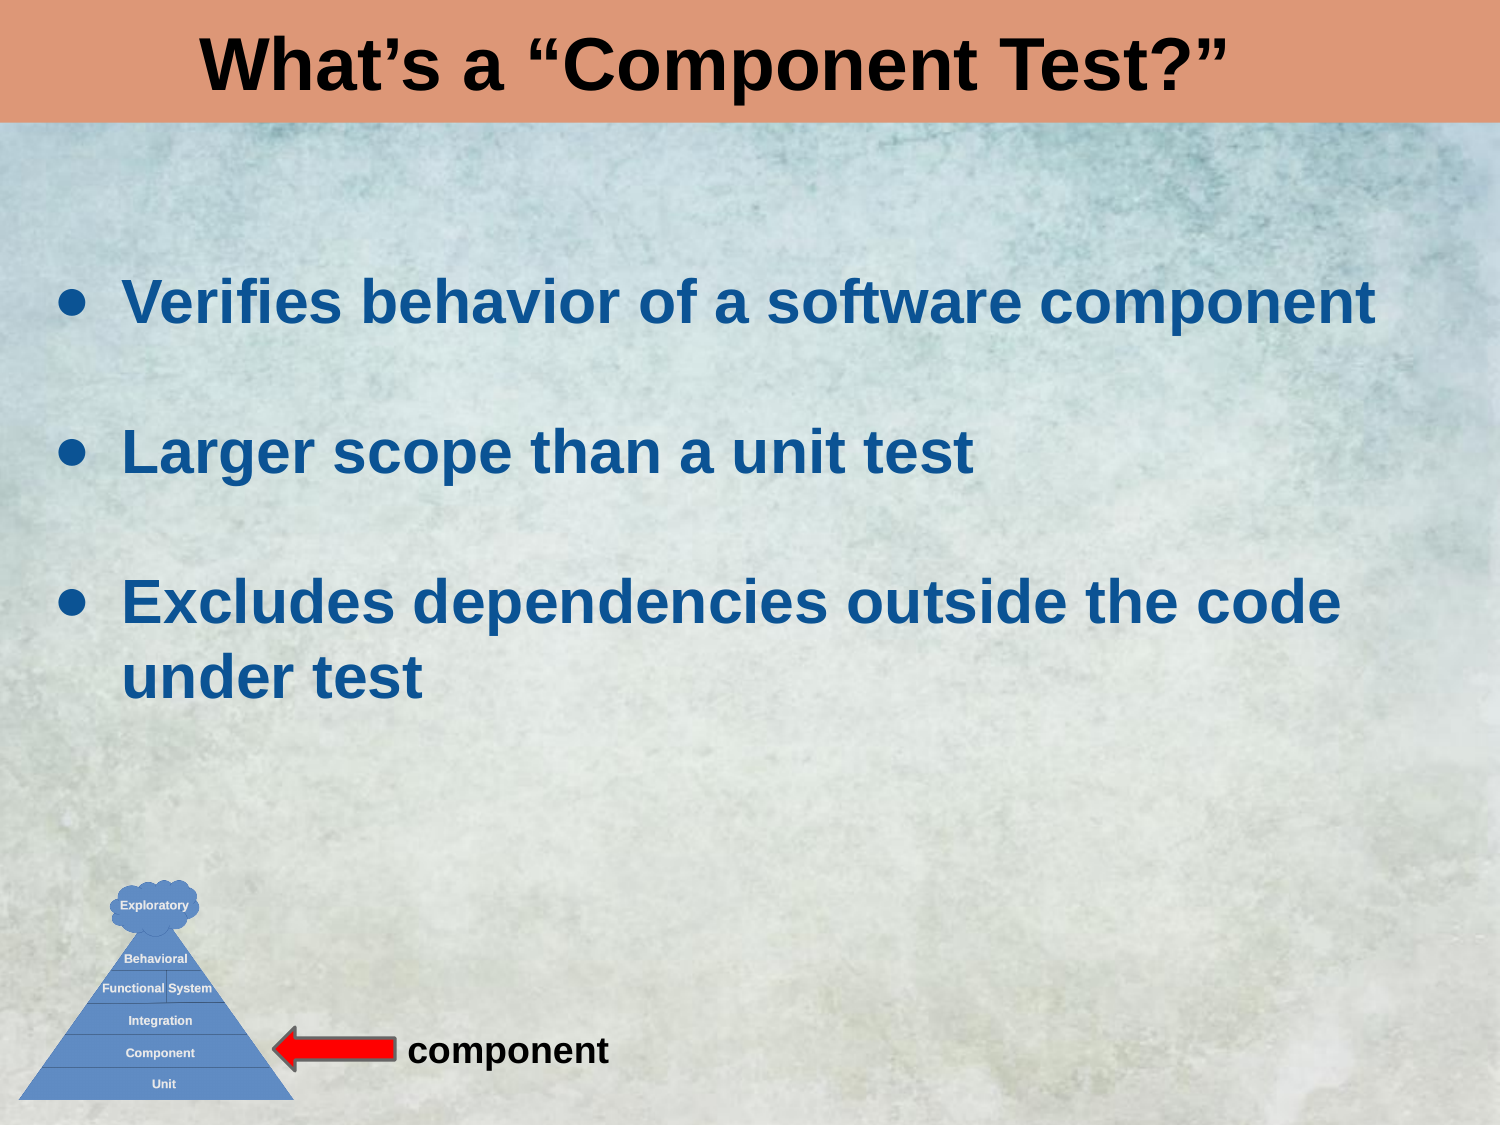

What’s a “Component Test?”
# Verifies behavior of a software component
Larger scope than a unit test
Excludes dependencies outside the code under test
component